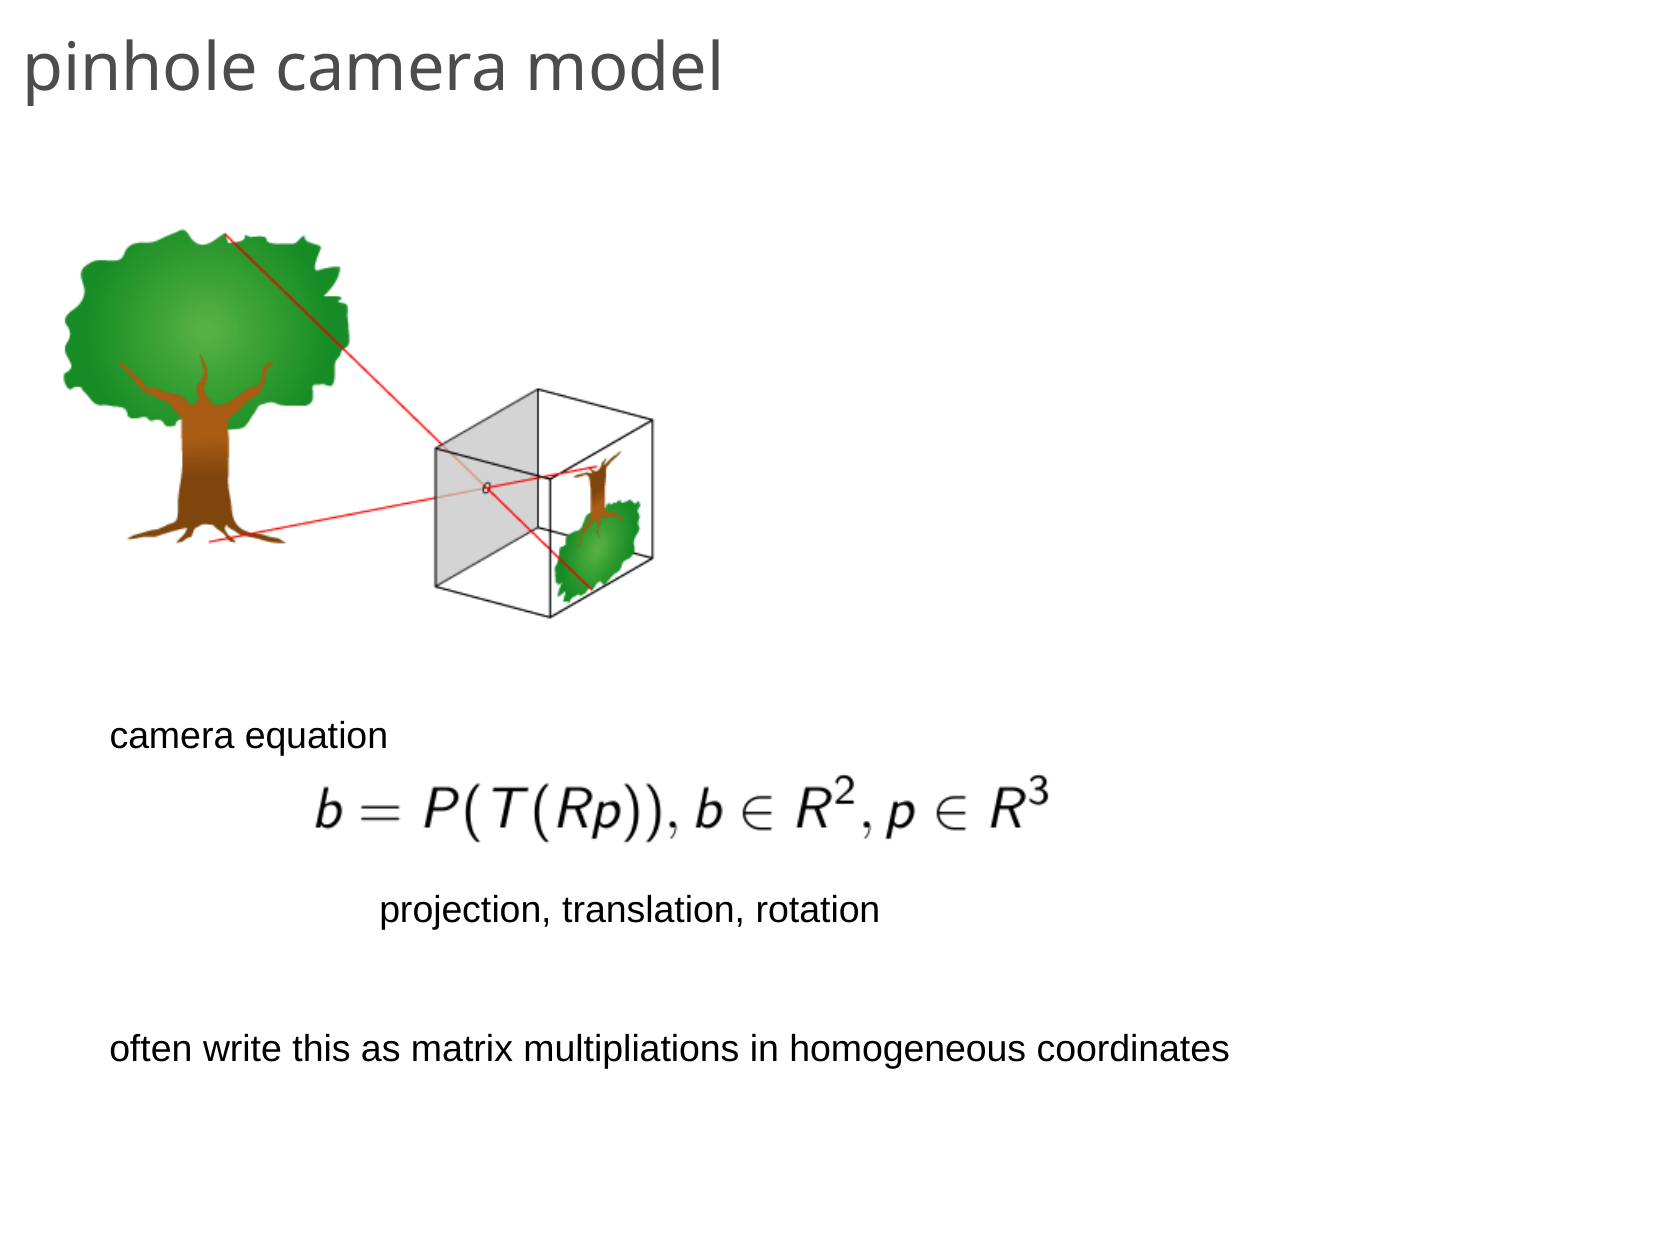

# pinhole camera model
camera equation
projection, translation, rotation
often write this as matrix multipliations in homogeneous coordinates